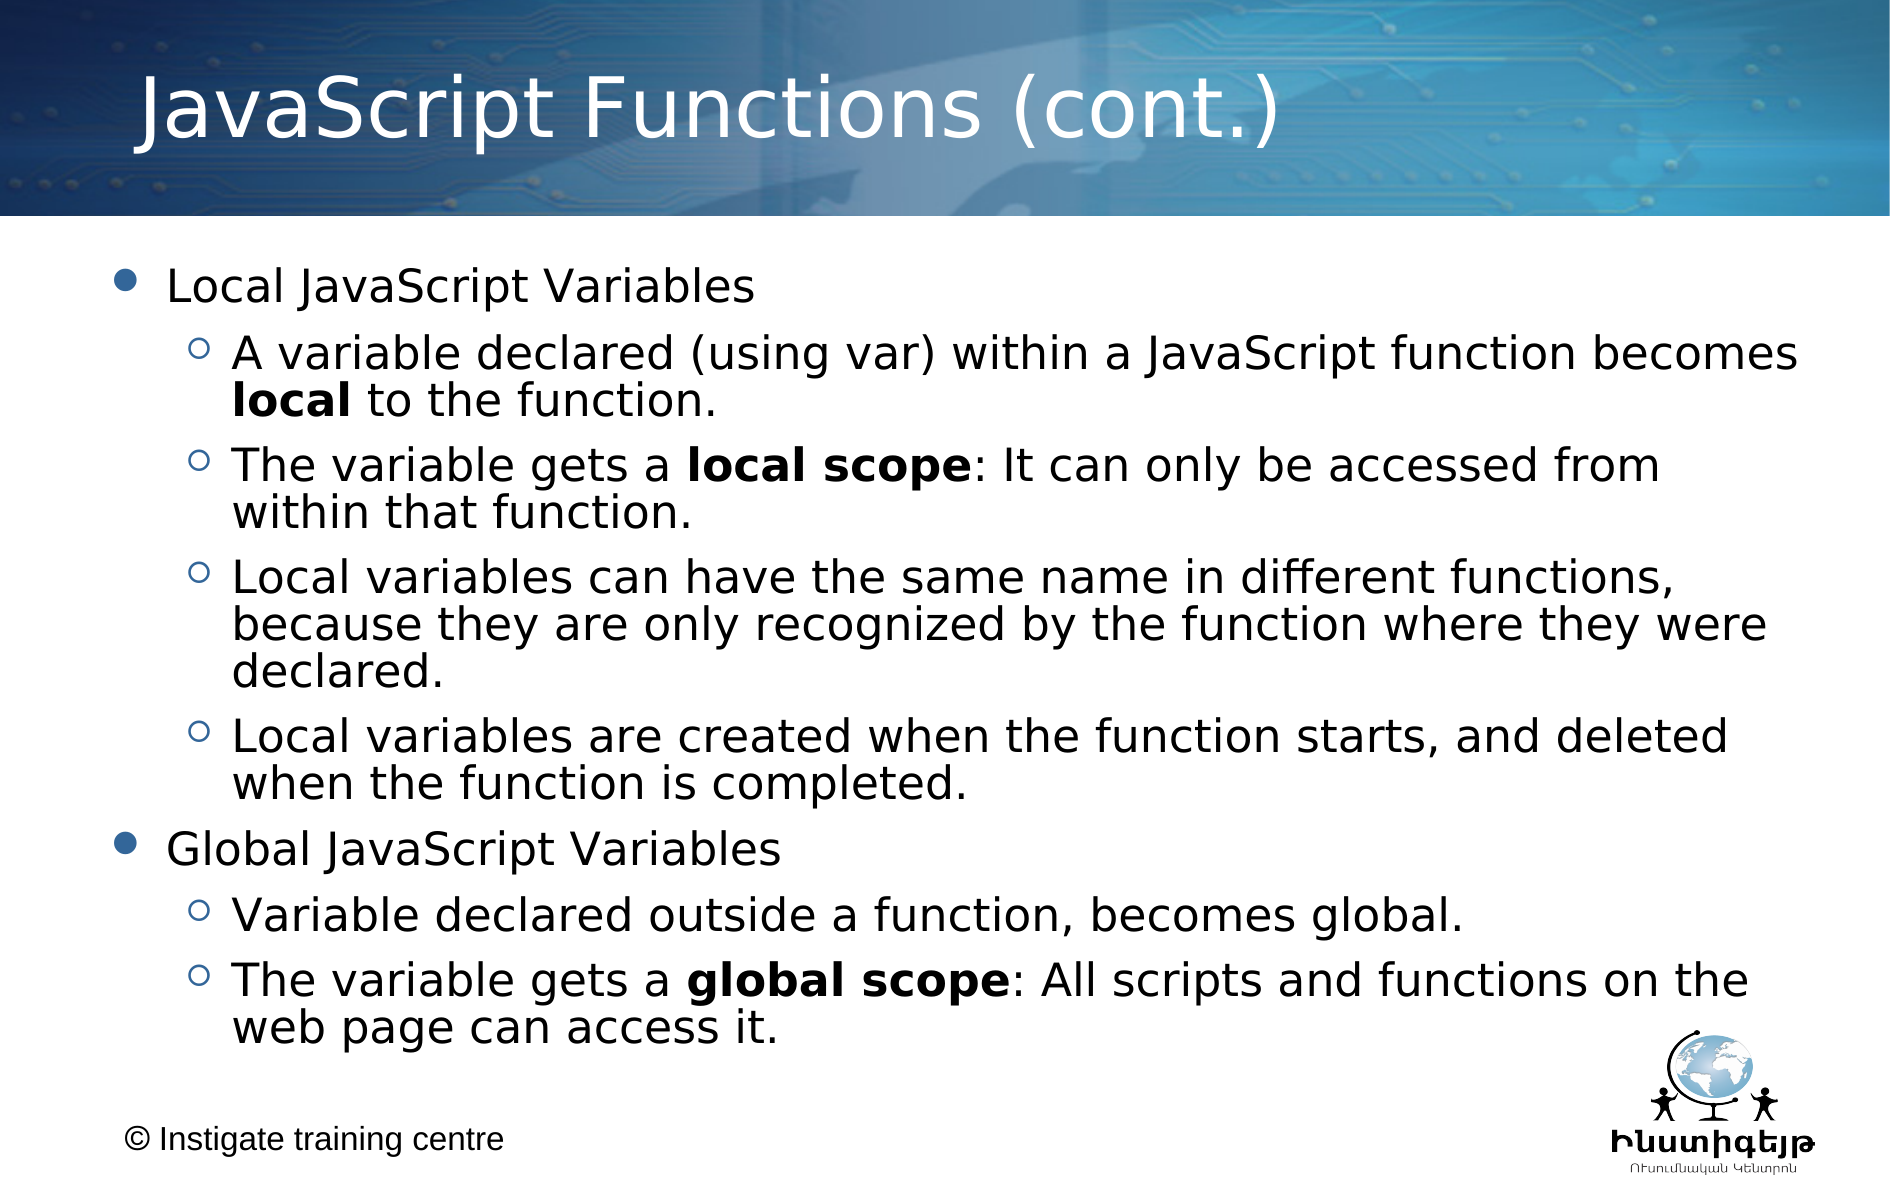

JavaScript Functions (cont.)
# Local JavaScript Variables
A variable declared (using var) within a JavaScript function becomes local to the function.
The variable gets a local scope: It can only be accessed from within that function.
Local variables can have the same name in different functions, because they are only recognized by the function where they were declared.
Local variables are created when the function starts, and deleted when the function is completed.
Global JavaScript Variables
Variable declared outside a function, becomes global.
The variable gets a global scope: All scripts and functions on the web page can access it.